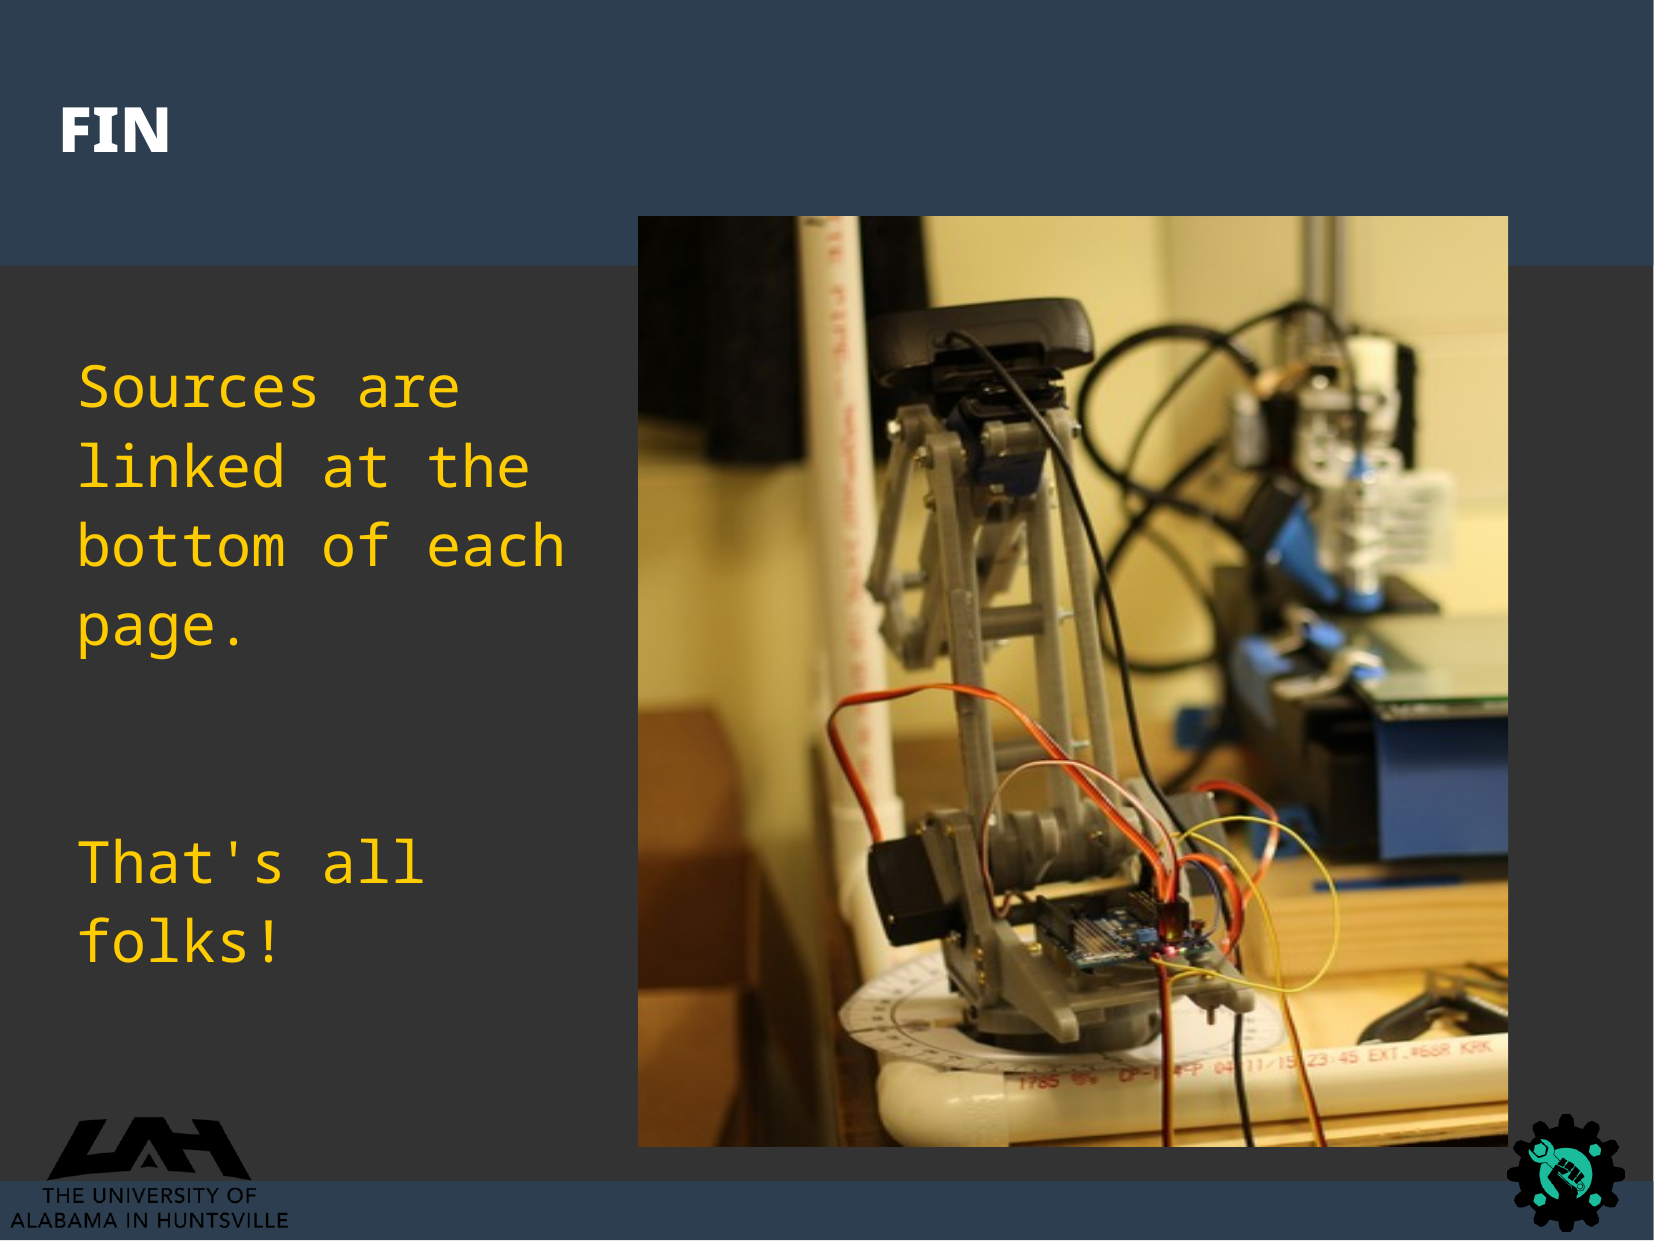

# FIN
Sources are linked at the bottom of each page.
That's all folks!